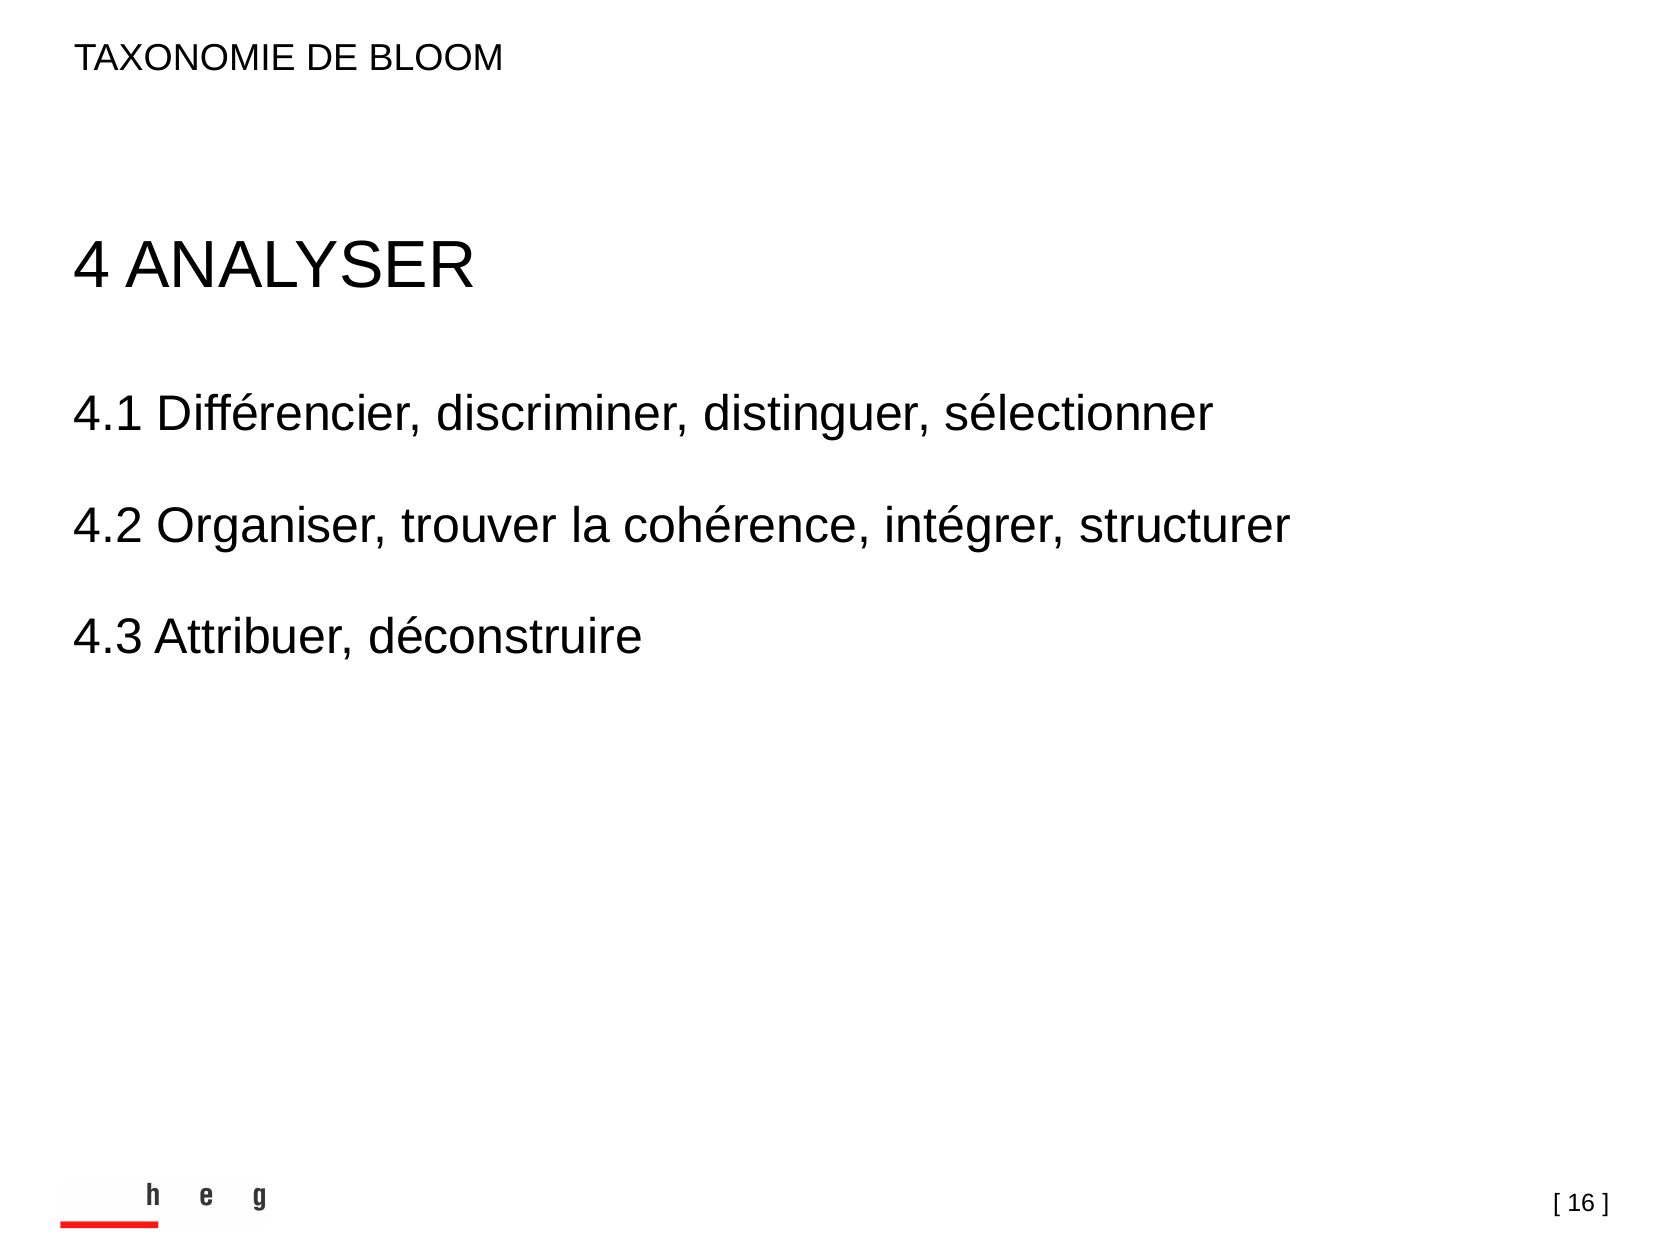

TAXONOMIE DE BLOOM
4 ANALYSER
4.1 Différencier, discriminer, distinguer, sélectionner
4.2 Organiser, trouver la cohérence, intégrer, structurer
4.3 Attribuer, déconstruire